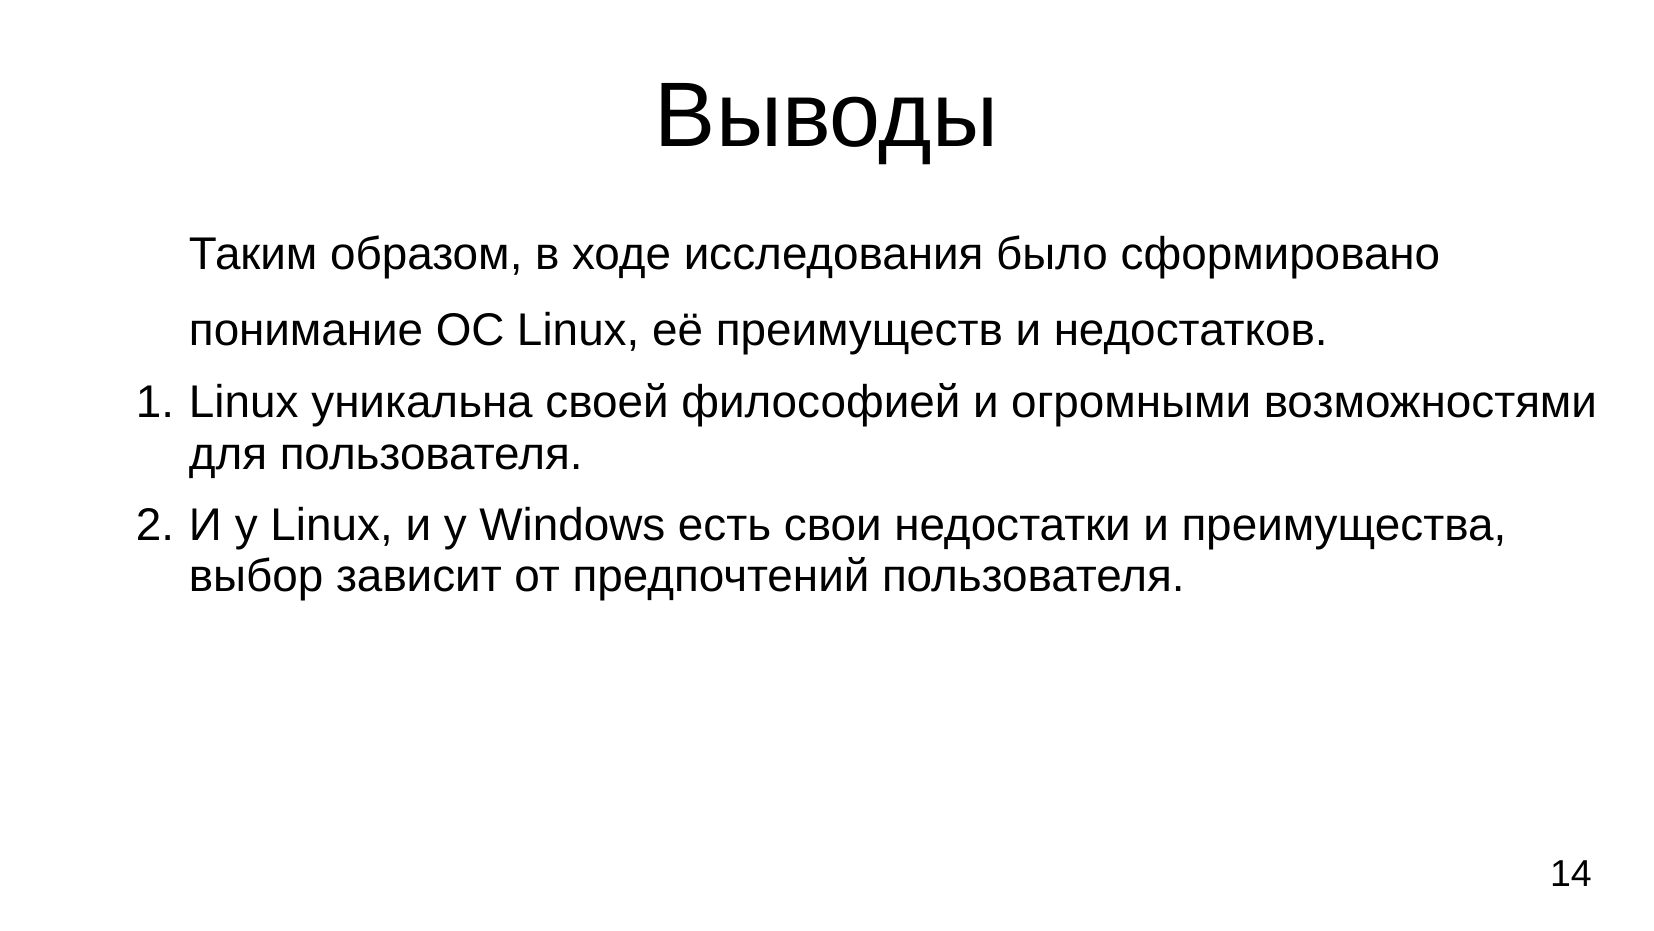

# Выводы
Таким образом, в ходе исследования было сформировано
понимание ОС Linux, её преимуществ и недостатков.
Linux уникальна своей философией и огромными возможностями для пользователя.
И у Linux, и у Windows есть свои недостатки и преимущества, выбор зависит от предпочтений пользователя.